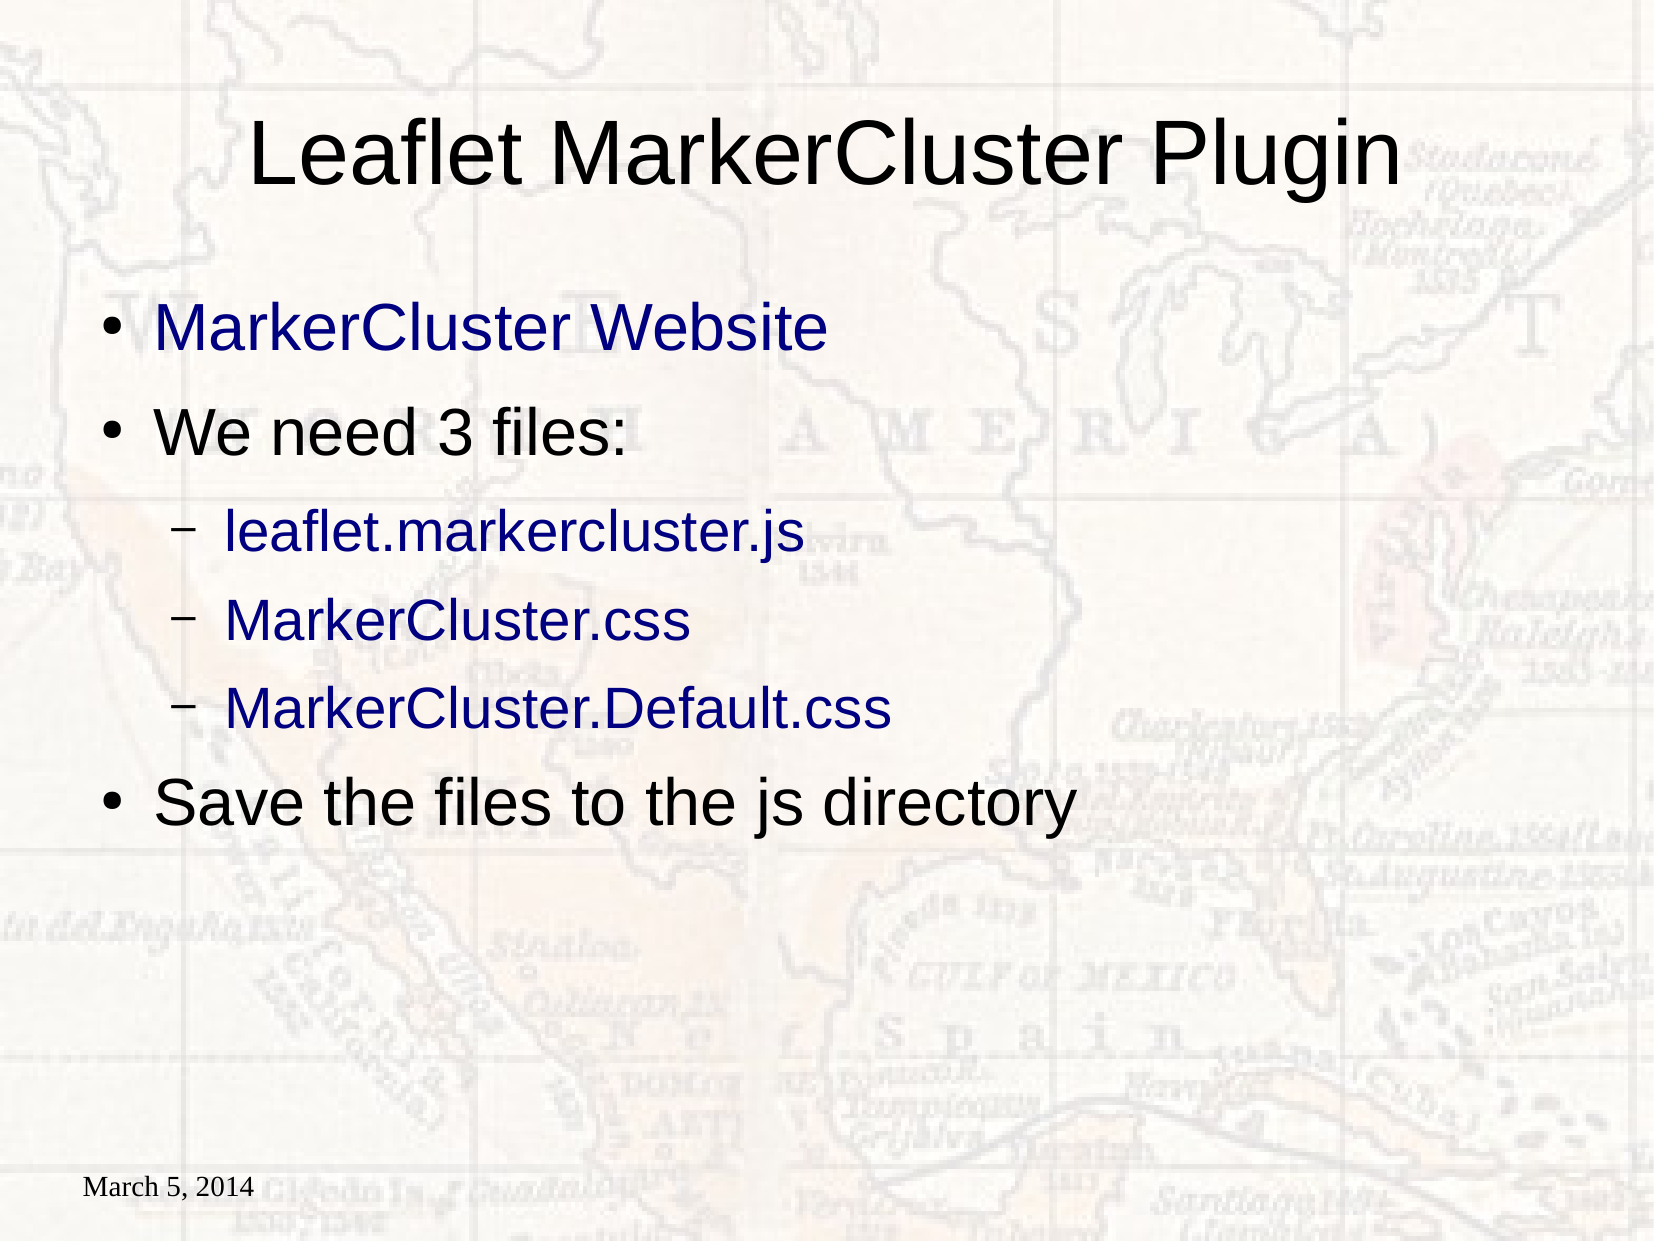

# Leaflet MarkerCluster Plugin
MarkerCluster Website
We need 3 files:
leaflet.markercluster.js
MarkerCluster.css
MarkerCluster.Default.css
Save the files to the js directory